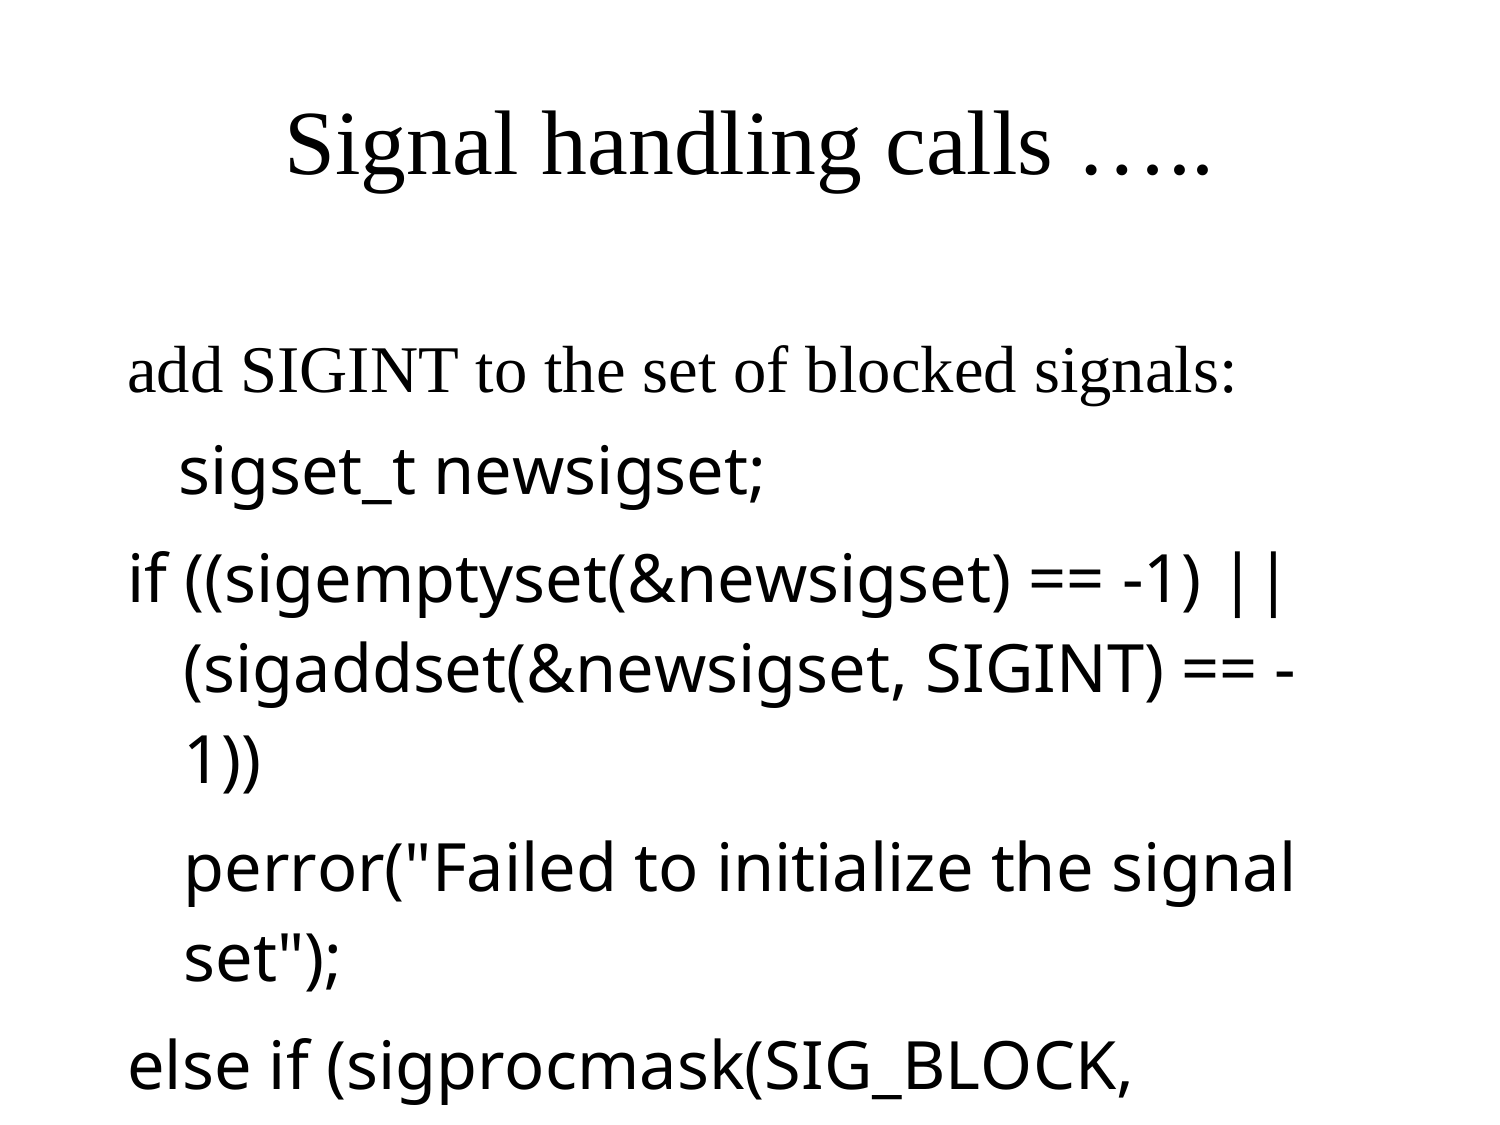

# Signal handling calls …..
add SIGINT to the set of blocked signals:
 sigset_t newsigset;
if ((sigemptyset(&newsigset) == -1) || (sigaddset(&newsigset, SIGINT) == -1))
	perror("Failed to initialize the signal set");
else if (sigprocmask(SIG_BLOCK, &newsigset, NULL) == -1)
 perror("Failed to block SIGINT");